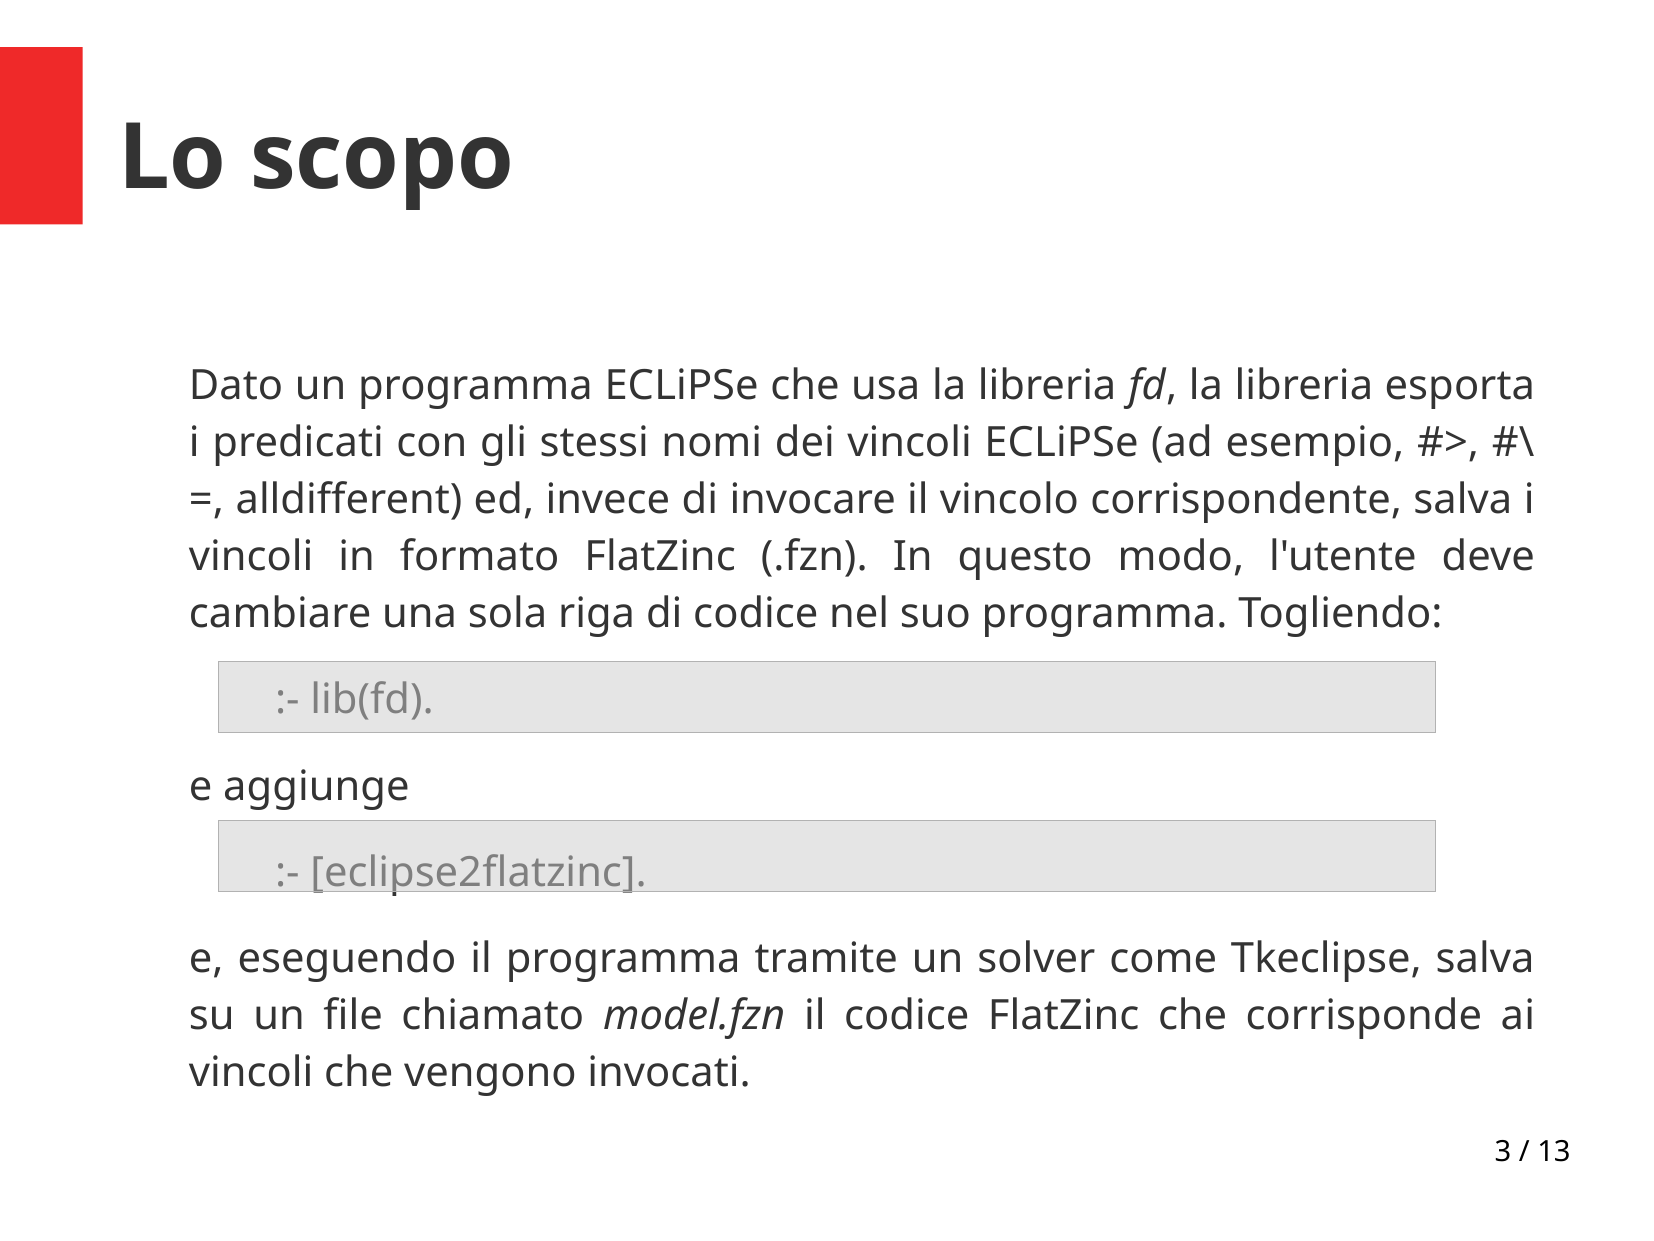

# Lo scopo
Dato un programma ECLiPSe che usa la libreria fd, la libreria esporta i predicati con gli stessi nomi dei vincoli ECLiPSe (ad esempio, #>, #\=, alldifferent) ed, invece di invocare il vincolo corrispondente, salva i vincoli in formato FlatZinc (.fzn). In questo modo, l'utente deve cambiare una sola riga di codice nel suo programma. Togliendo:
 :- lib(fd).
e aggiunge
 :- [eclipse2flatzinc].
e, eseguendo il programma tramite un solver come Tkeclipse, salva su un file chiamato model.fzn il codice FlatZinc che corrisponde ai vincoli che vengono invocati.
3